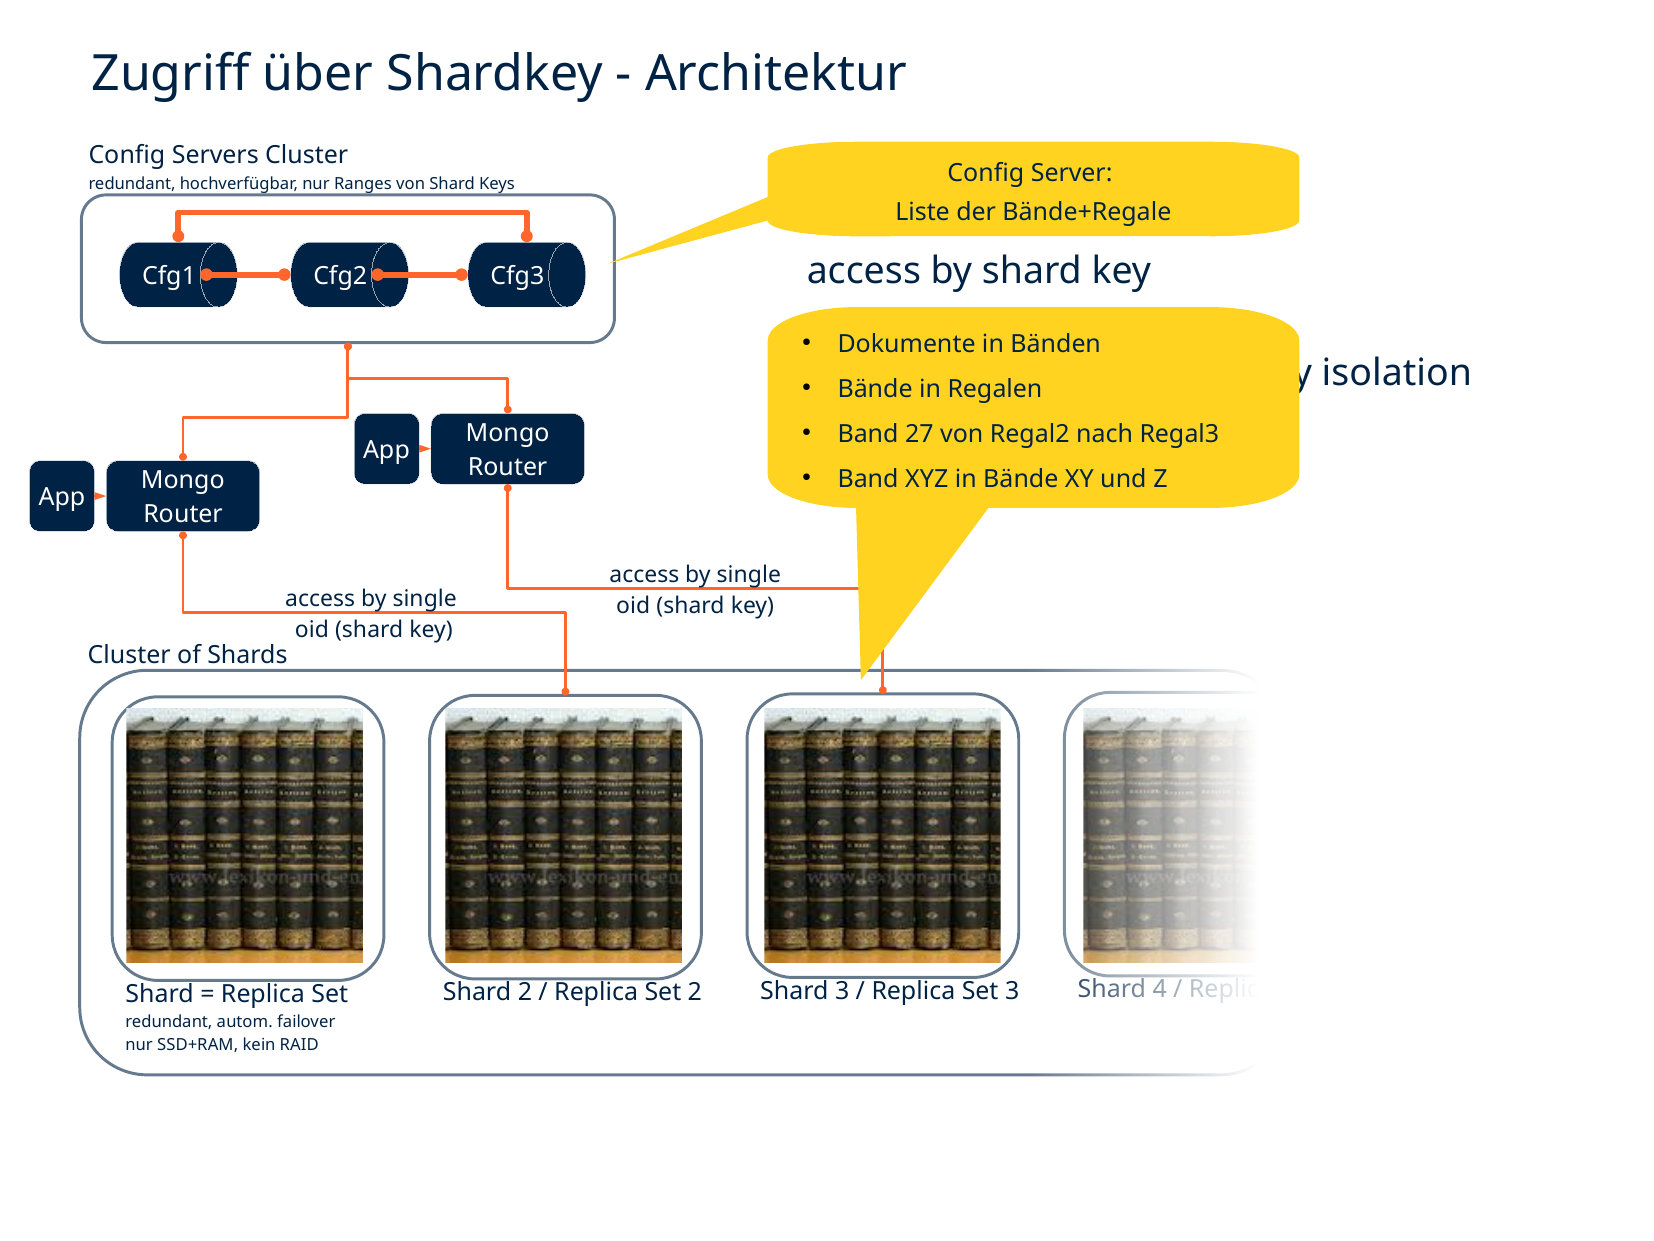

Zugriff über Shardkey - Architektur
Config Server:
Liste der Bände+Regale
Config Servers Cluster
redundant, hochverfügbar, nur Ranges von Shard Keys
Cfg1
Cfg2
Cfg3
access by shard key
=> sog. query locality - query isolation
Dokumente in Bänden
Bände in Regalen
Band 27 von Regal2 nach Regal3
Band XYZ in Bände XY und Z
App
Mongo
Router
App
Mongo
Router
Cluster of Shards
Shard 4 / Replica Set 4
M1
M3
M2
Shard 3 / Replica Set 3
M1
M3
M2
Shard 2 / Replica Set 2
M1
M3
M2
Shard = Replica Set
redundant, autom. failover
nur SSD+RAM, kein RAID
M1
M3
M2